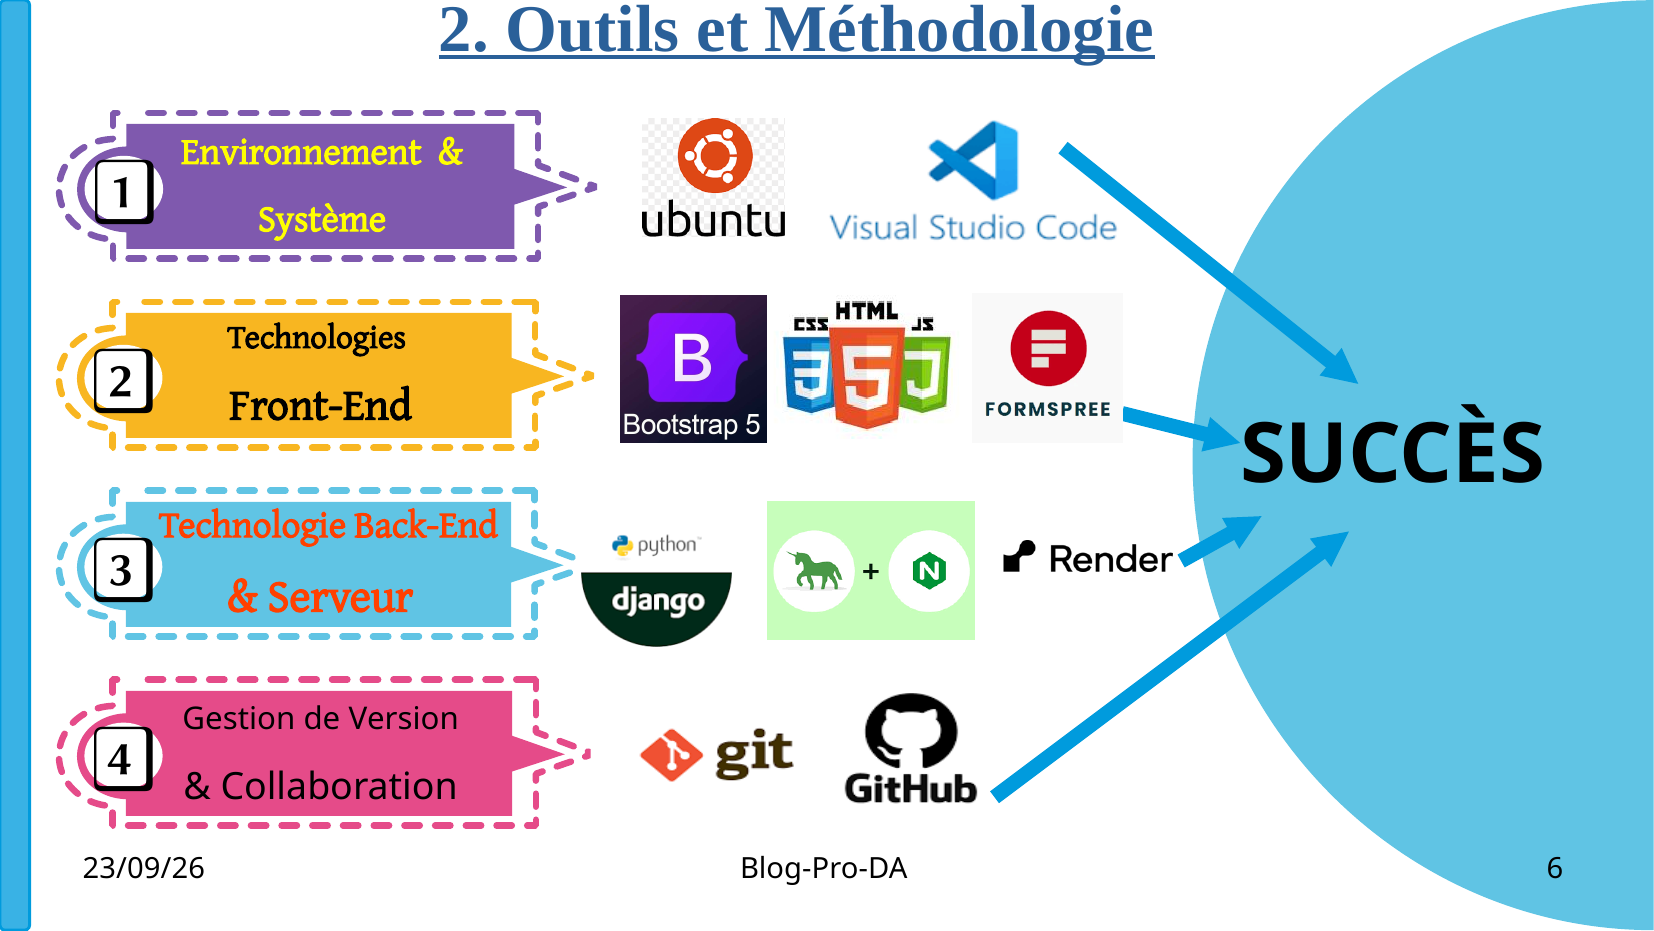

2. Outils et Méthodologie
Environnement &
Système
1
Technologies
Front-End
2
# SUCCÈS
 Technologie Back-End
& Serveur
3
Gestion de Version
& Collaboration
4
Blog-Pro-DA
6